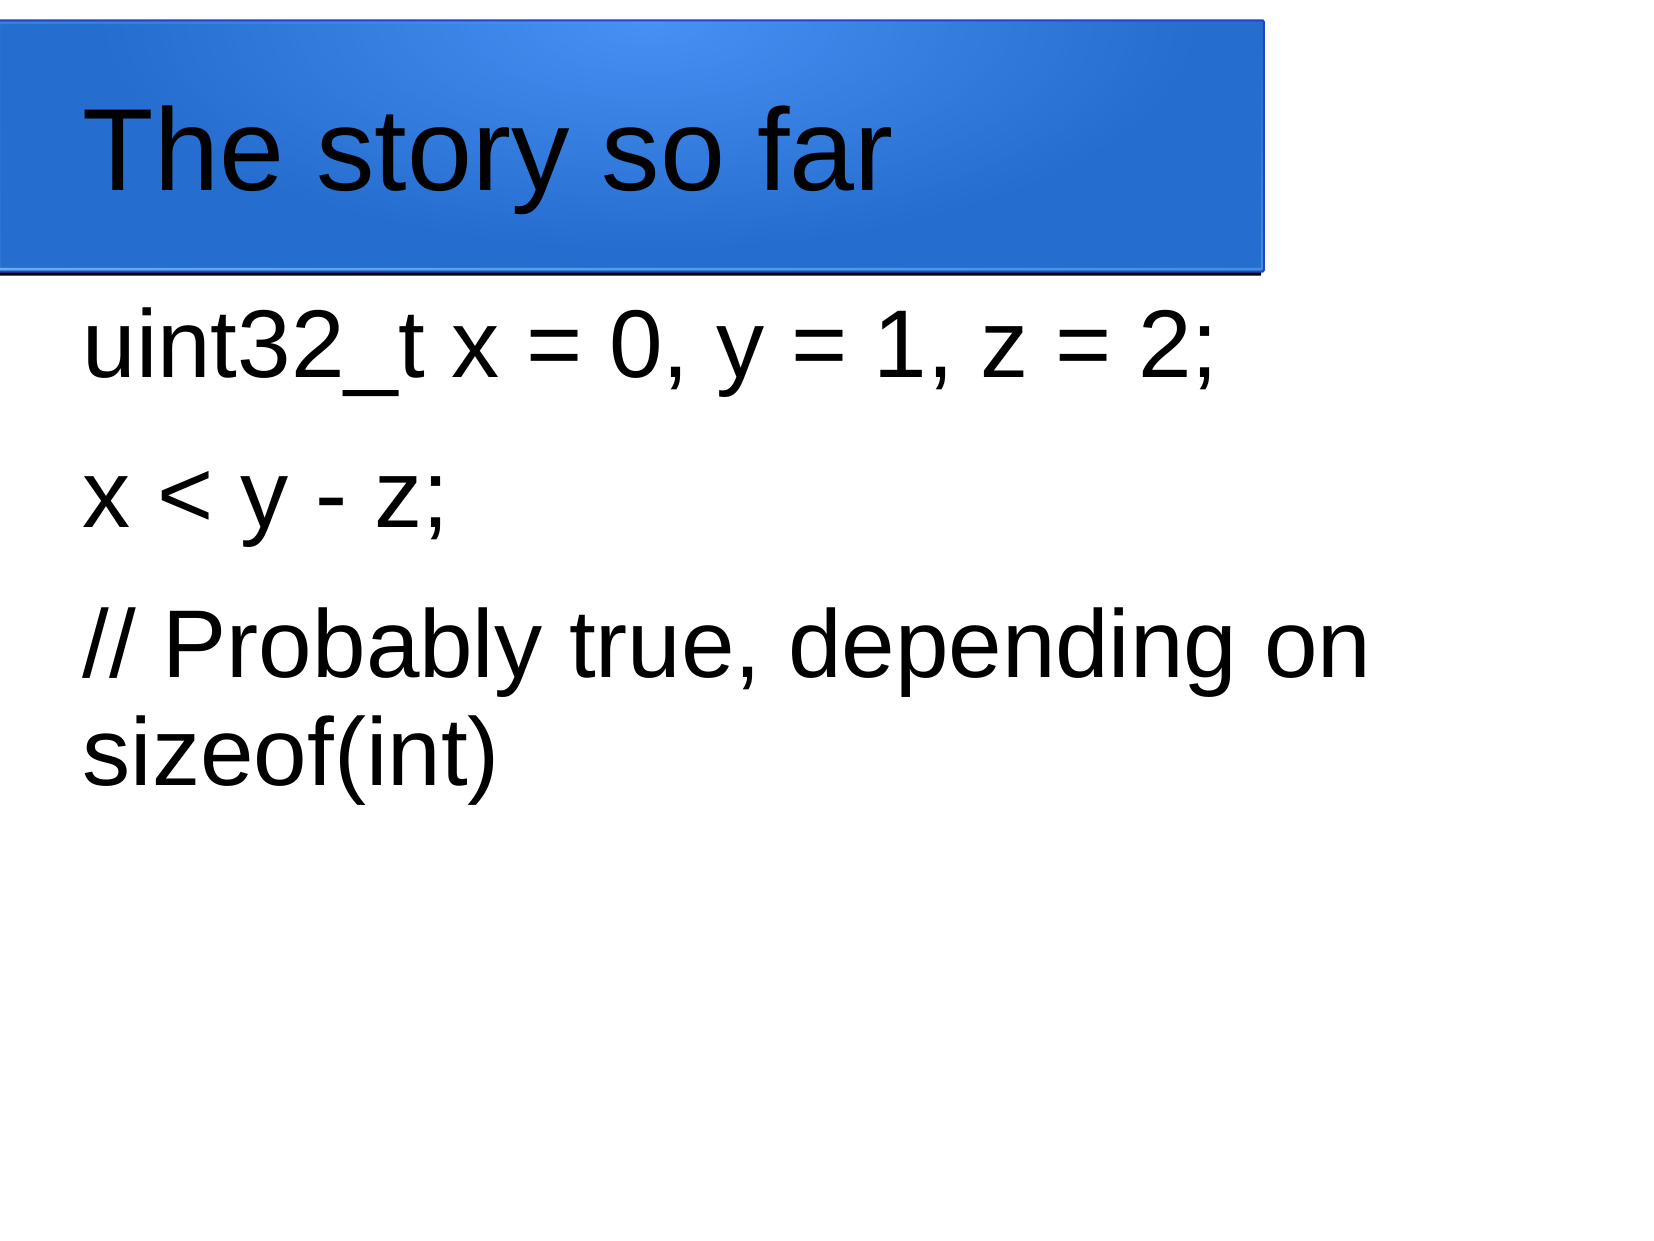

# The story so far
uint32_t x = 0, y = 1, z = 2;
x < y - z;
// Probably true, depending on sizeof(int)